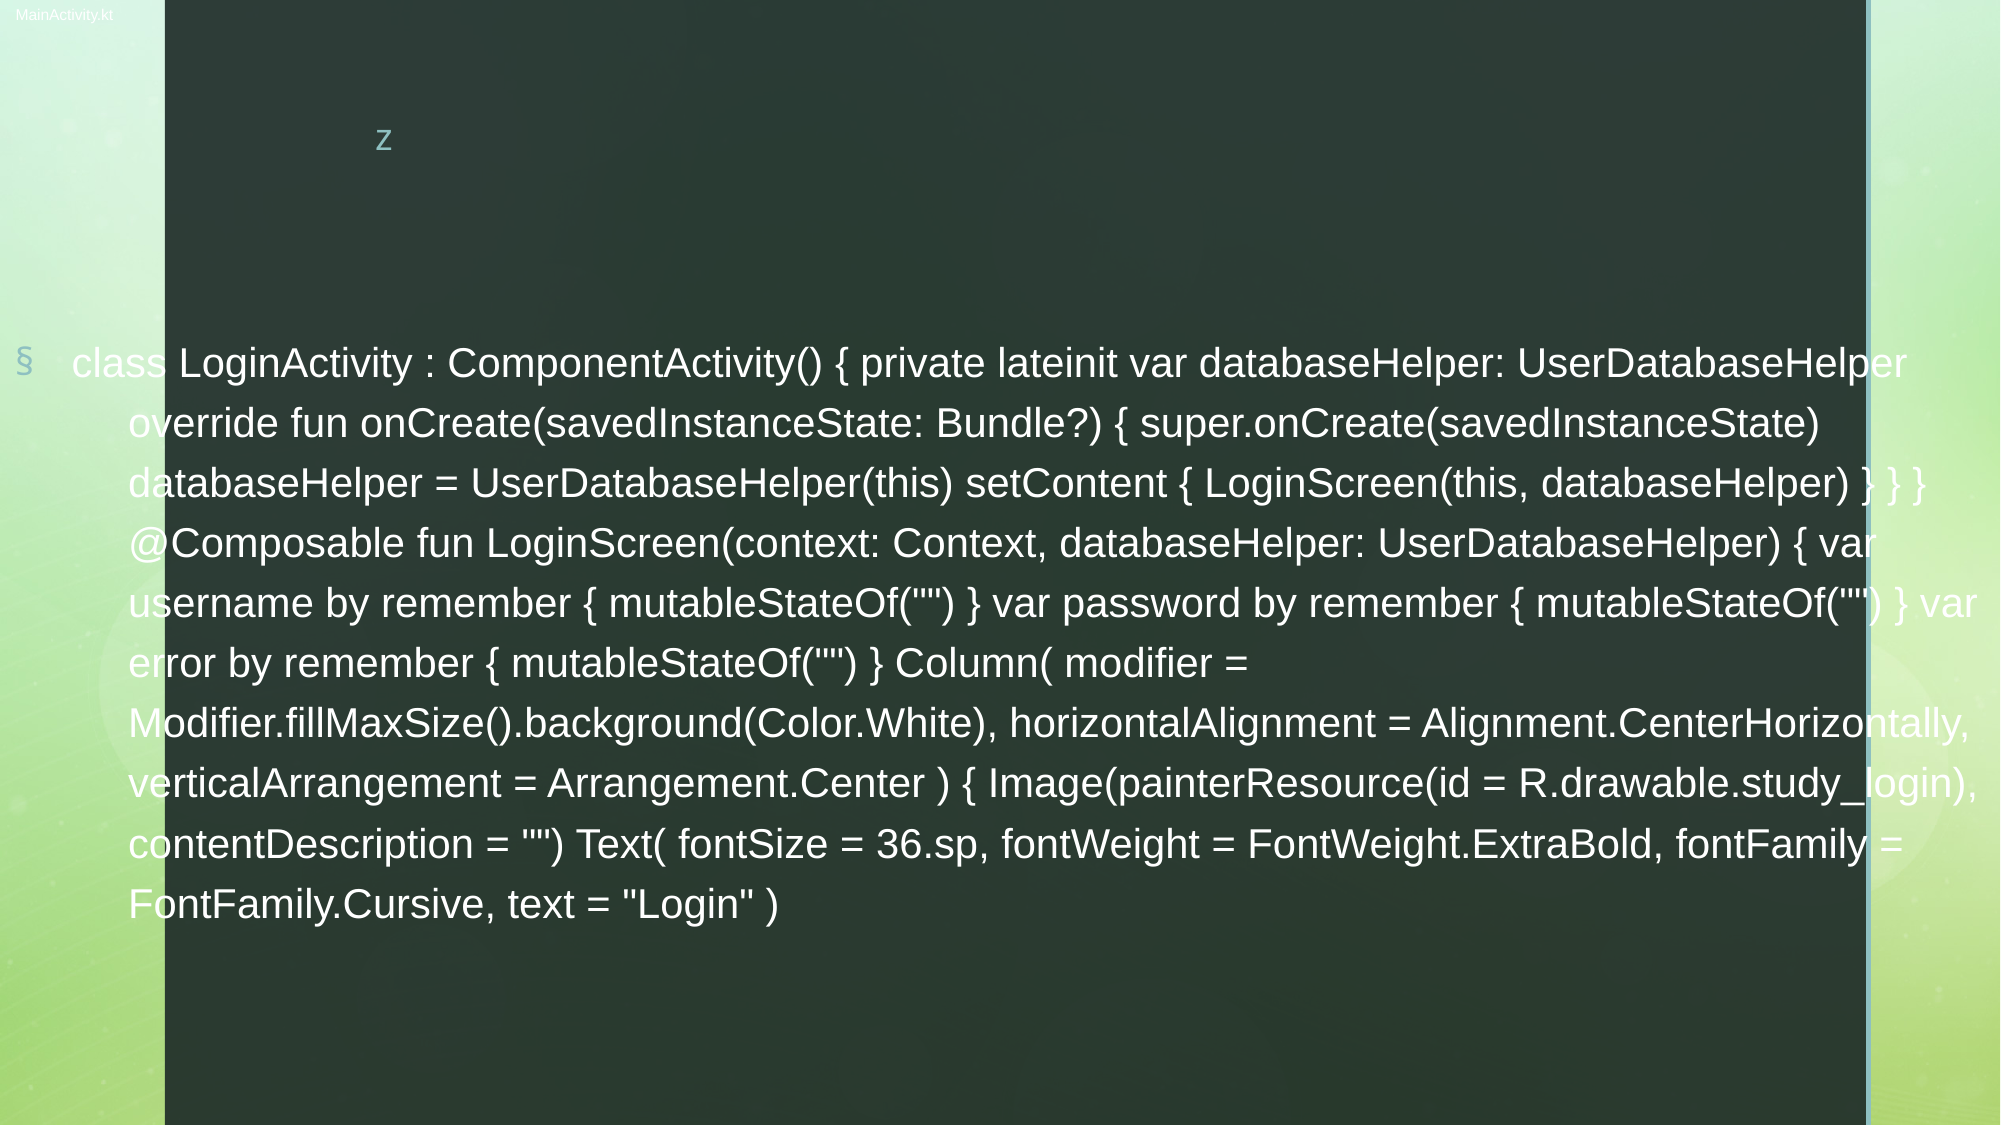

# MainActivity.kt
class LoginActivity : ComponentActivity() { private lateinit var databaseHelper: UserDatabaseHelper override fun onCreate(savedInstanceState: Bundle?) { super.onCreate(savedInstanceState) databaseHelper = UserDatabaseHelper(this) setContent { LoginScreen(this, databaseHelper) } } } @Composable fun LoginScreen(context: Context, databaseHelper: UserDatabaseHelper) { var username by remember { mutableStateOf("") } var password by remember { mutableStateOf("") } var error by remember { mutableStateOf("") } Column( modifier = Modifier.fillMaxSize().background(Color.White), horizontalAlignment = Alignment.CenterHorizontally, verticalArrangement = Arrangement.Center ) { Image(painterResource(id = R.drawable.study_login), contentDescription = "") Text( fontSize = 36.sp, fontWeight = FontWeight.ExtraBold, fontFamily = FontFamily.Cursive, text = "Login" )